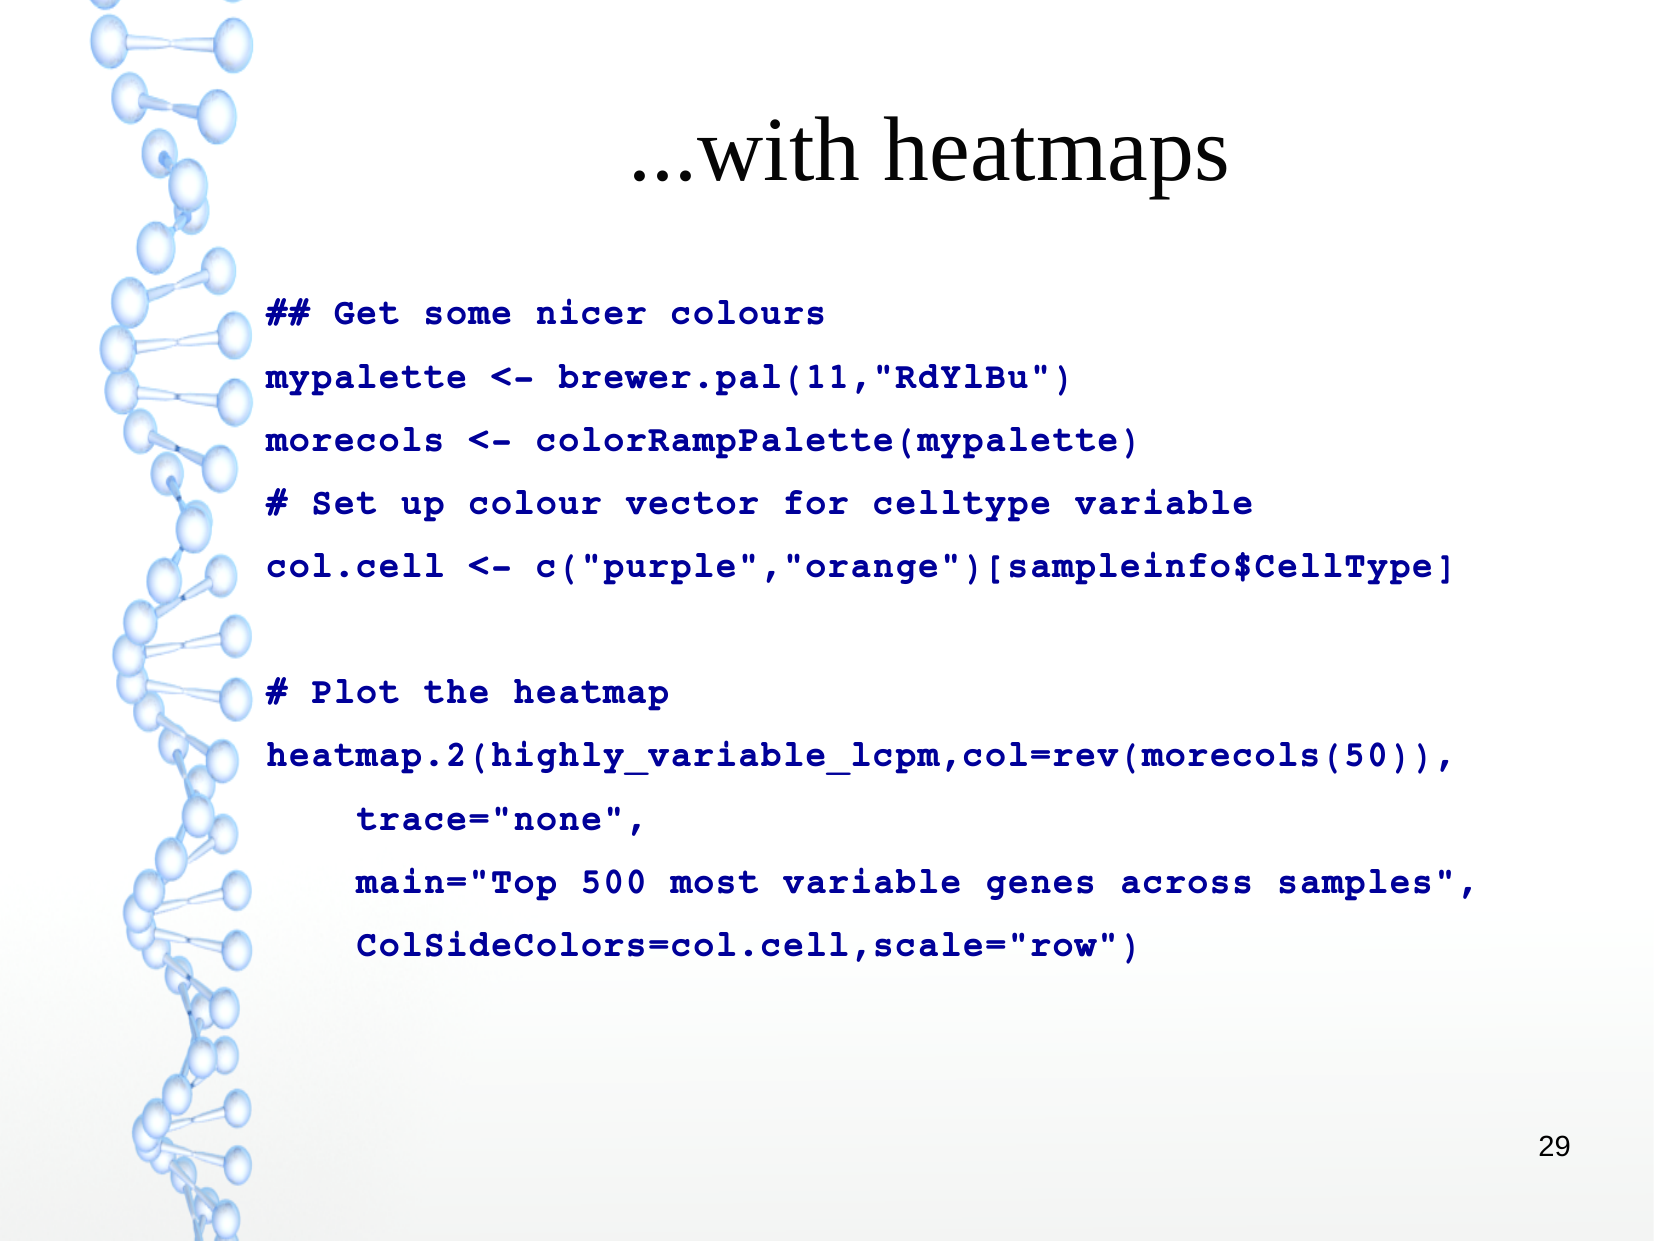

# ...with heatmaps
## Get some nicer colours
mypalette <- brewer.pal(11,"RdYlBu")
morecols <- colorRampPalette(mypalette)
# Set up colour vector for celltype variable
col.cell <- c("purple","orange")[sampleinfo$CellType]
# Plot the heatmap
heatmap.2(highly_variable_lcpm,col=rev(morecols(50)),
 trace="none",
 main="Top 500 most variable genes across samples",
 ColSideColors=col.cell,scale="row")
29